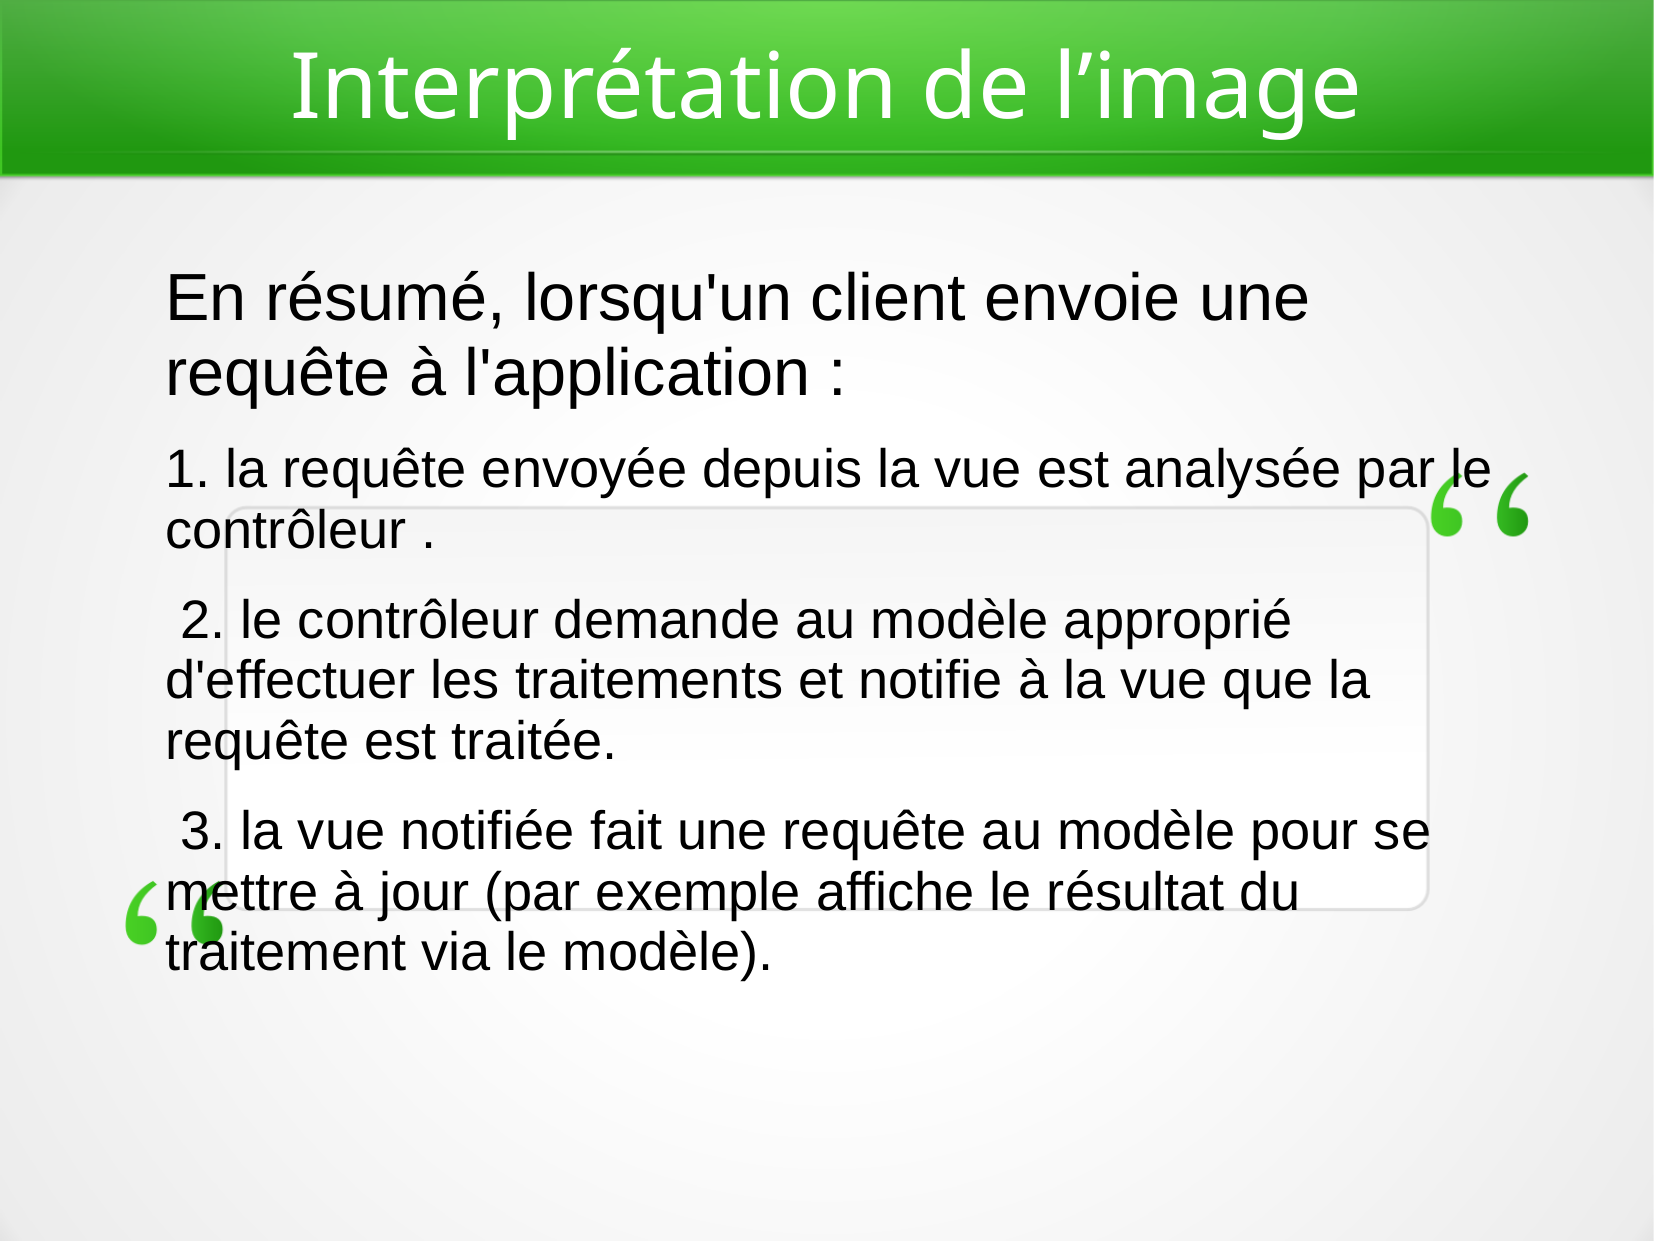

# Interprétation de l’image
En résumé, lorsqu'un client envoie une requête à l'application :
1. la requête envoyée depuis la vue est analysée par le contrôleur .
 2. le contrôleur demande au modèle approprié d'effectuer les traitements et notifie à la vue que la requête est traitée.
 3. la vue notifiée fait une requête au modèle pour se mettre à jour (par exemple affiche le résultat du traitement via le modèle).